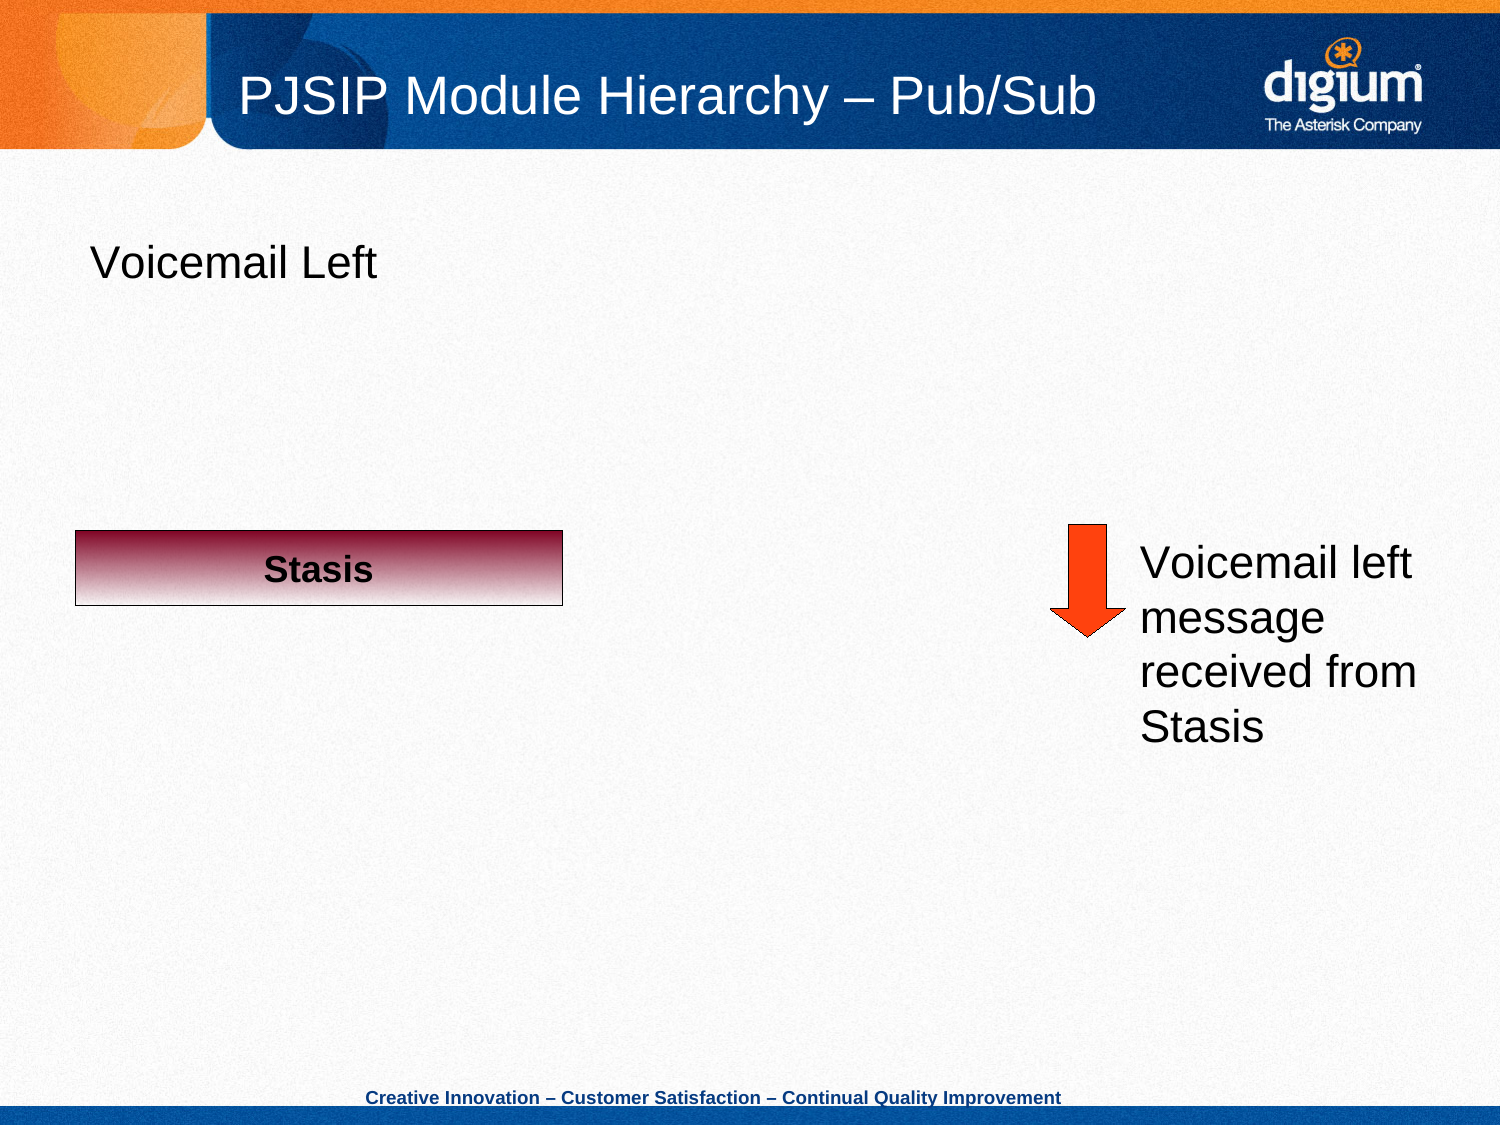

# PJSIP Module Hierarchy – Pub/Sub
Voicemail Left
Voicemail left message received from Stasis
Stasis